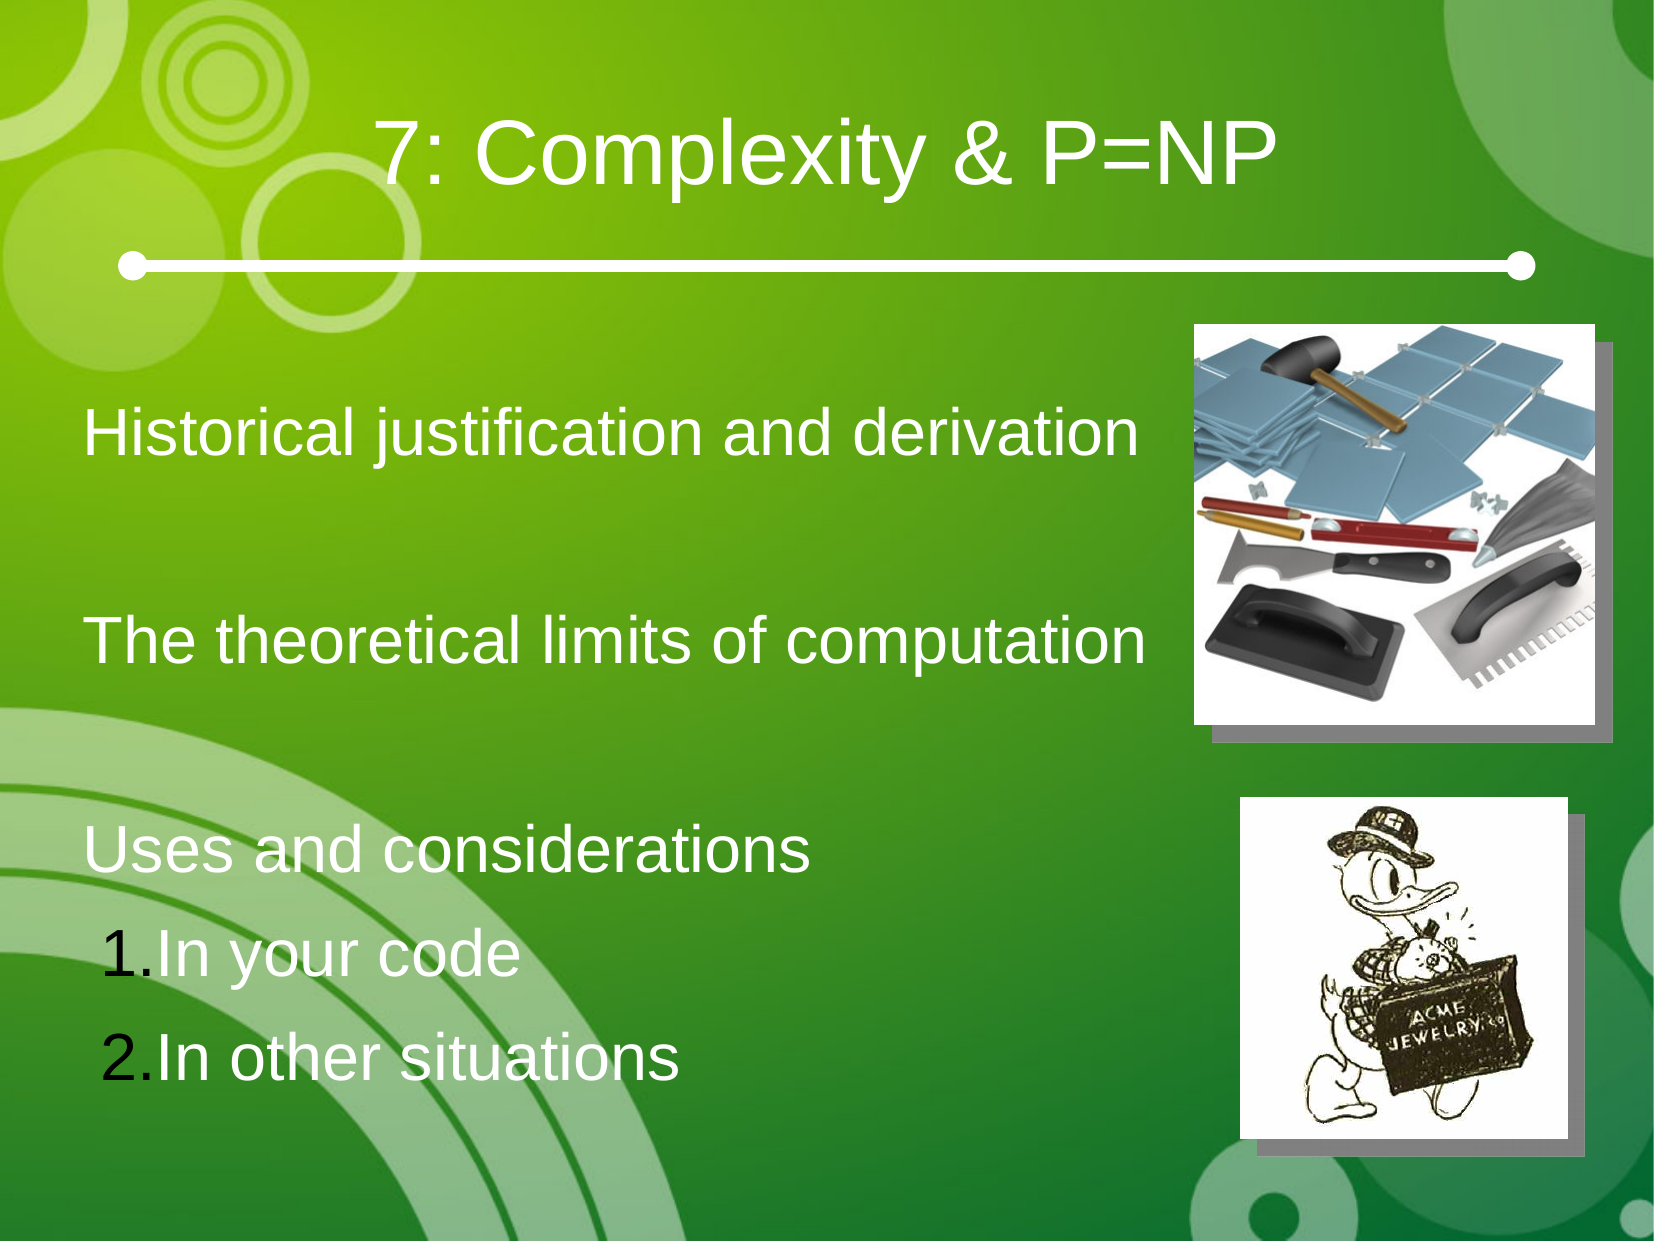

# 7: Complexity & P=NP
Historical justification and derivation
The theoretical limits of computation
Uses and considerations
In your code
In other situations